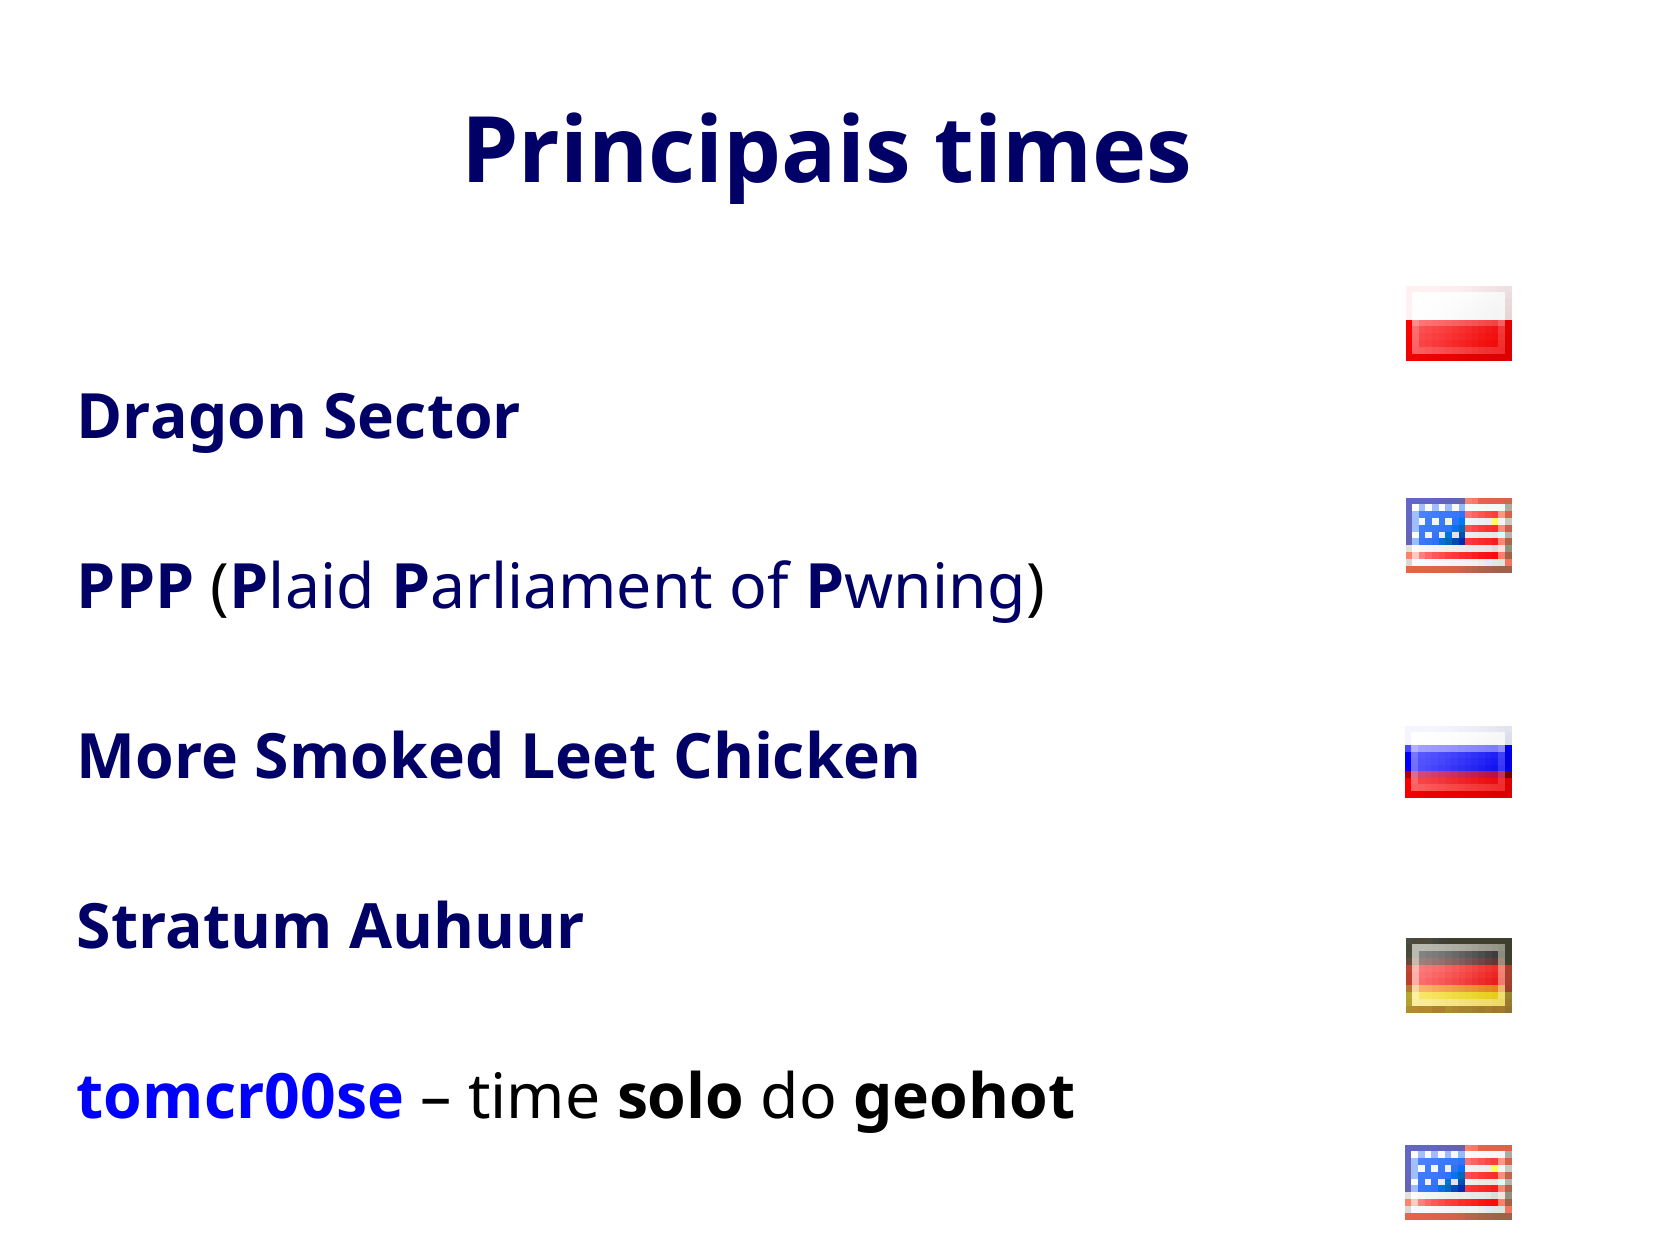

# Principais times
Dragon Sector
PPP (Plaid Parliament of Pwning)
More Smoked Leet Chicken
Stratum Auhuur
tomcr00se – time solo do geohot